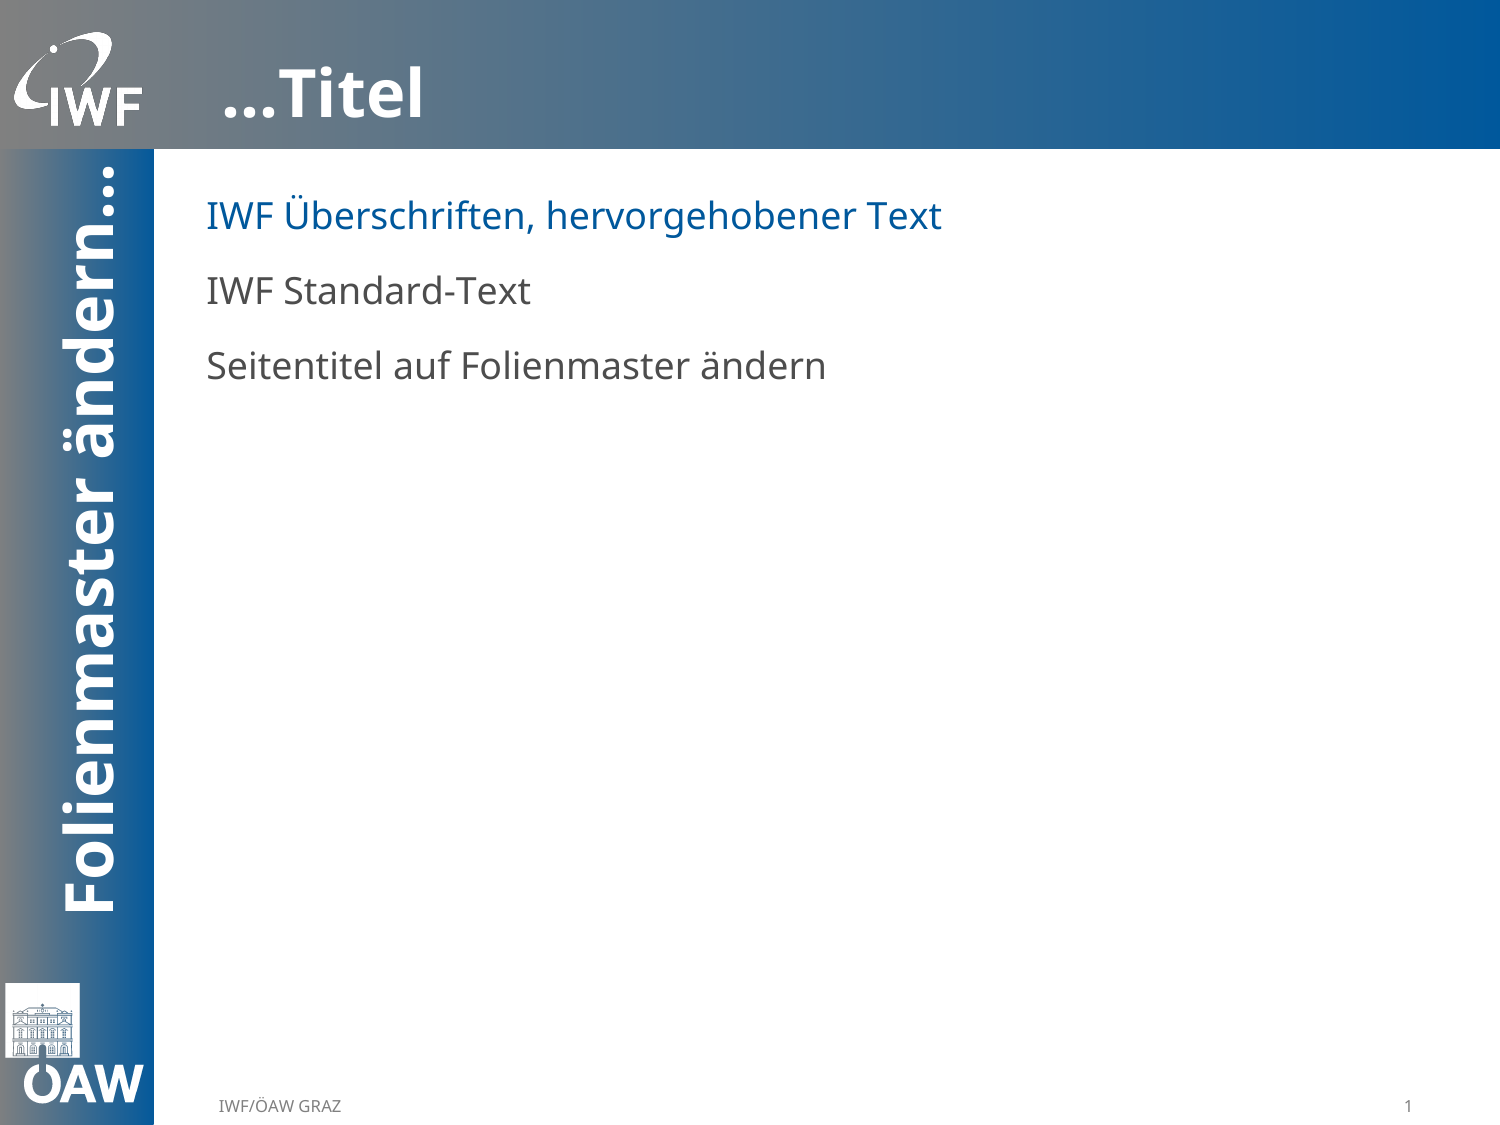

…Titel
# IWF Überschriften, hervorgehobener Text
IWF Standard-Text
Seitentitel auf Folienmaster ändern
IWF/ÖAW GRAZ
1